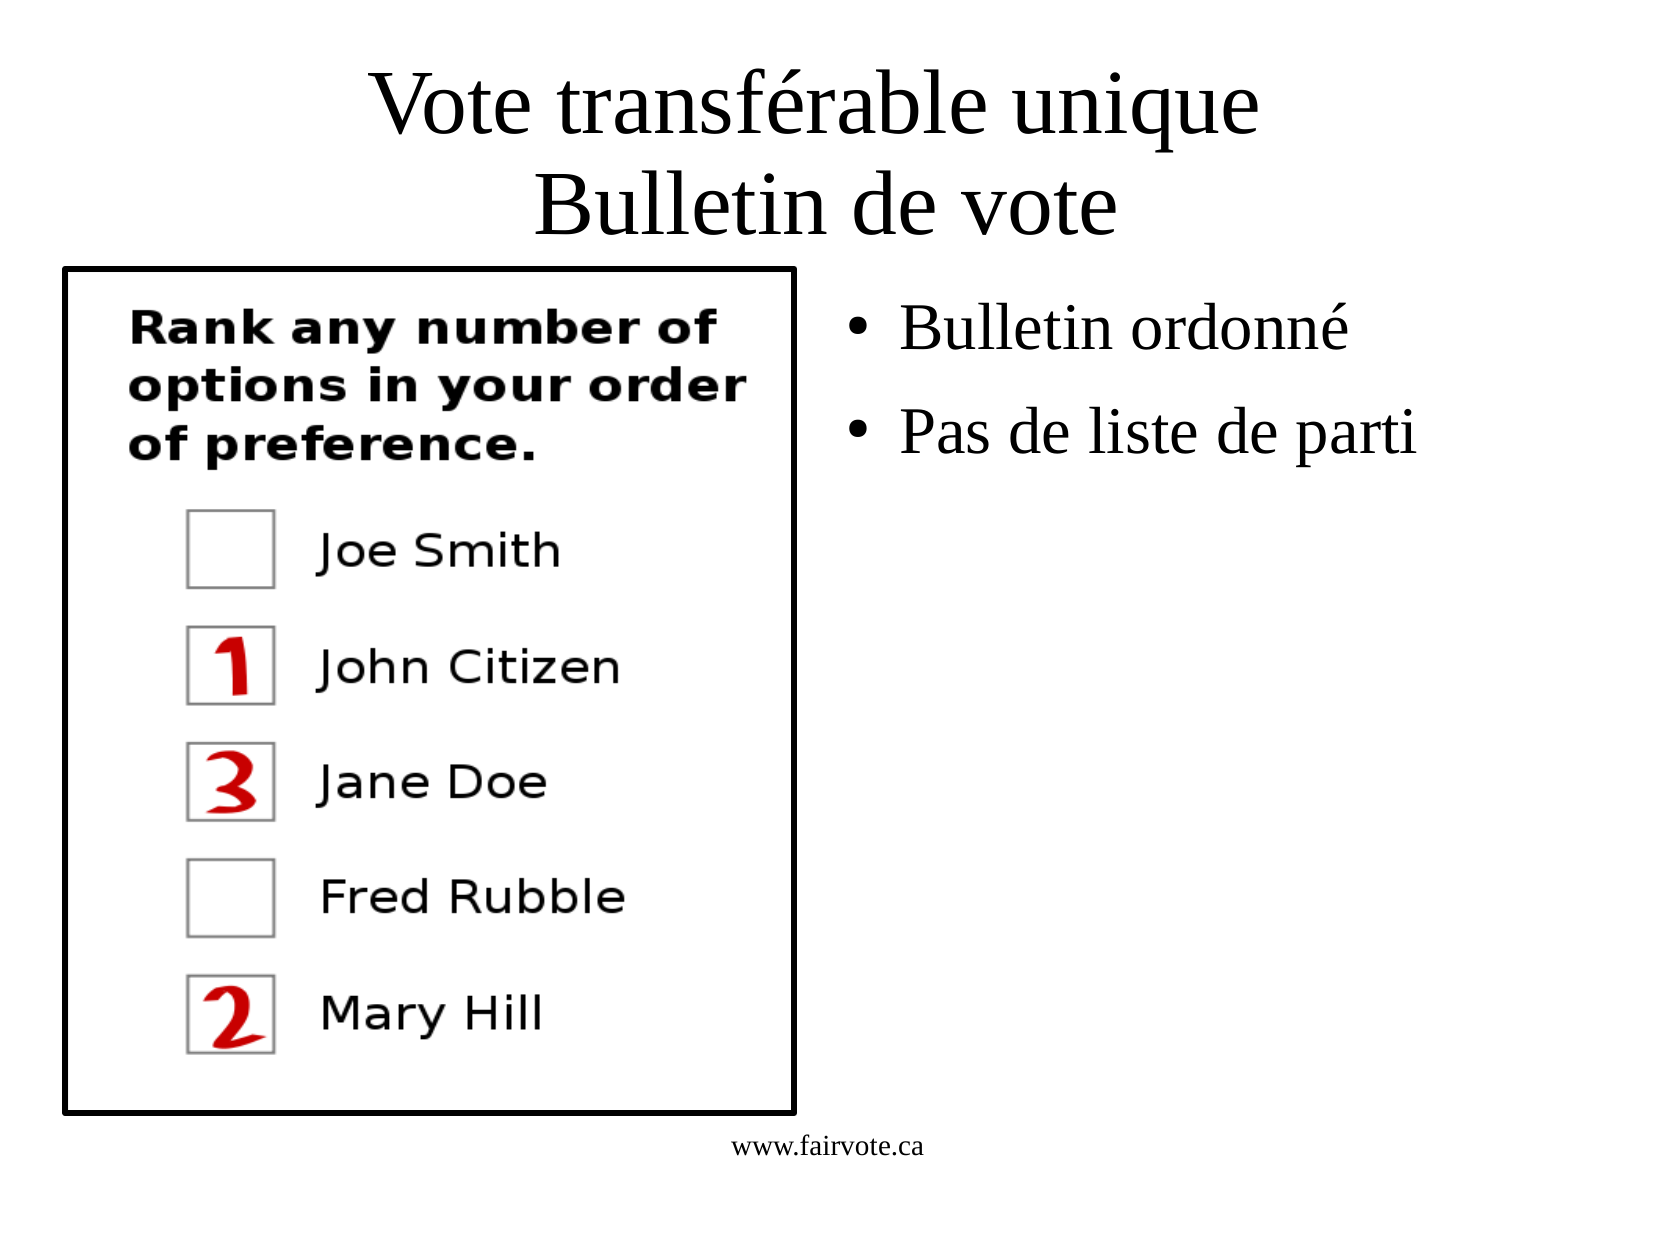

# Vote transférable unique Bulletin de vote
Bulletin ordonné
Pas de liste de parti
www.fairvote.ca